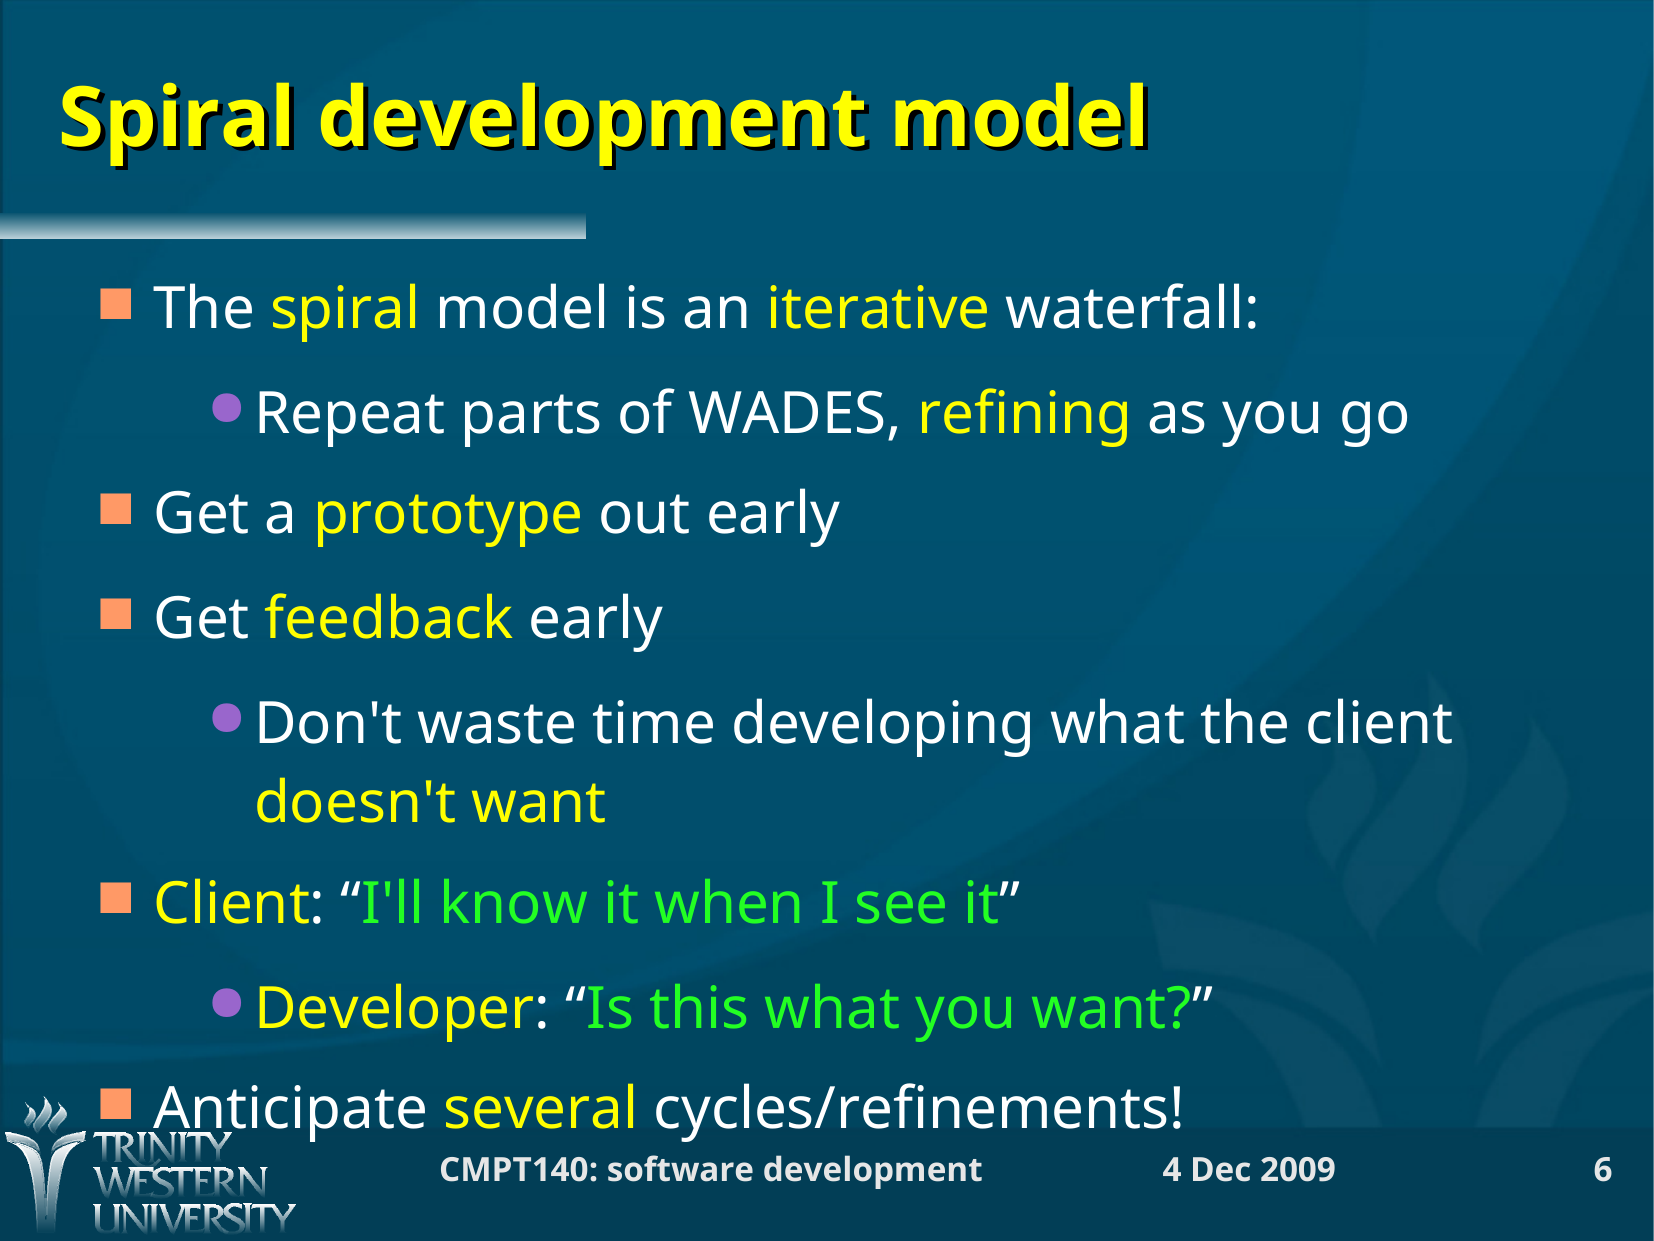

# Spiral development model
The spiral model is an iterative waterfall:
Repeat parts of WADES, refining as you go
Get a prototype out early
Get feedback early
Don't waste time developing what the client
doesn't want
Client: “I'll know it when I see it”
Developer: “Is this what you want?”
Anticipate several cycles/refinements!
CMPT140: software development
4 Dec 2009
6